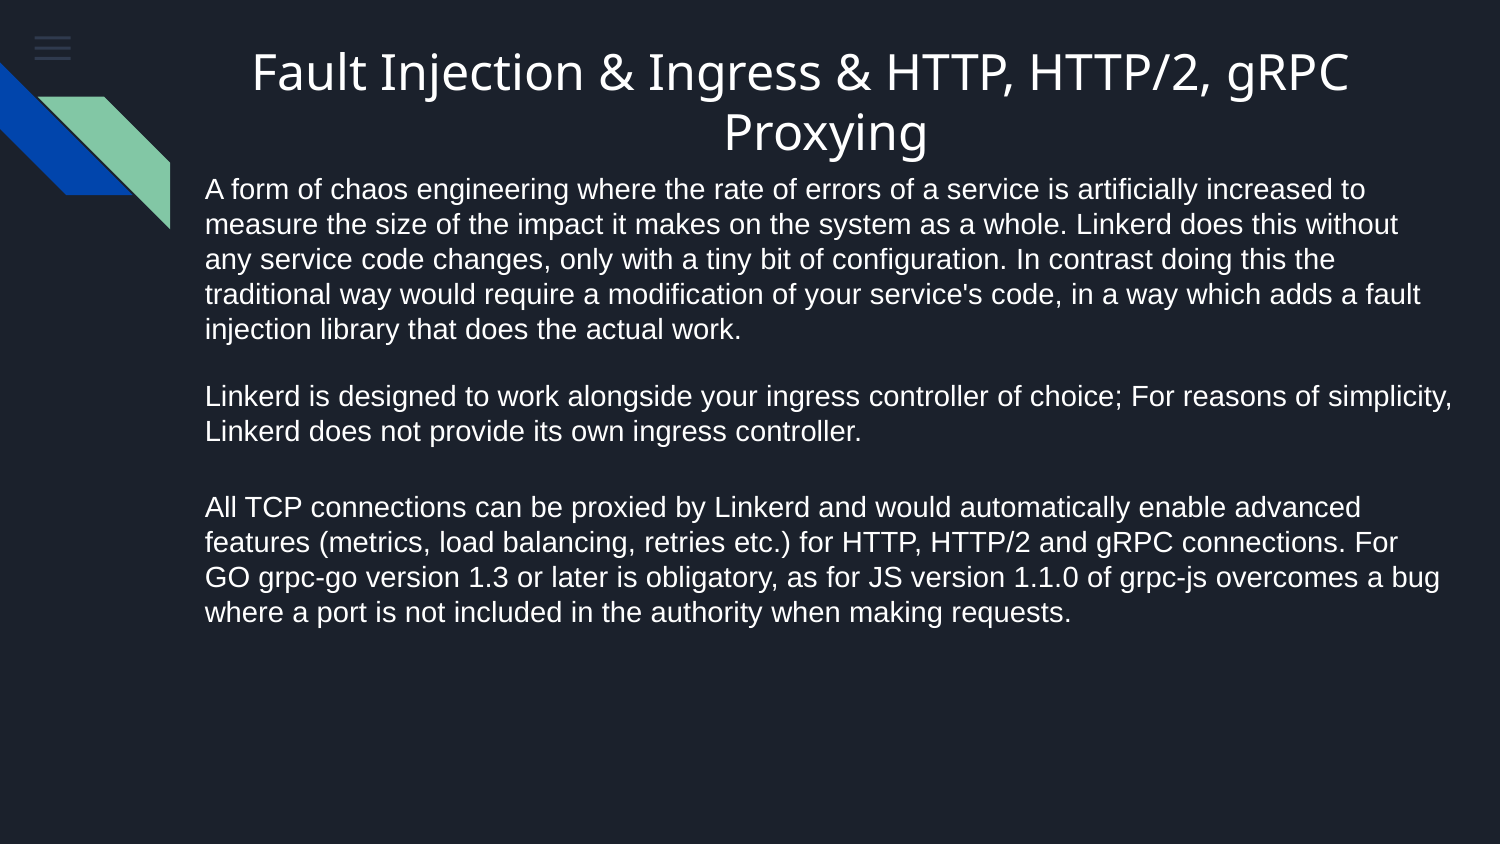

# Fault Injection & Ingress & HTTP, HTTP/2, gRPC Proxying
A form of chaos engineering where the rate of errors of a service is artificially increased to measure the size of the impact it makes on the system as a whole. Linkerd does this without any service code changes, only with a tiny bit of configuration. In contrast doing this the traditional way would require a modification of your service's code, in a way which adds a fault injection library that does the actual work.
Linkerd is designed to work alongside your ingress controller of choice; For reasons of simplicity, Linkerd does not provide its own ingress controller.
All TCP connections can be proxied by Linkerd and would automatically enable advanced features (metrics, load balancing, retries etc.) for HTTP, HTTP/2 and gRPC connections. For GO grpc-go version 1.3 or later is obligatory, as for JS version 1.1.0 of grpc-js overcomes a bug where a port is not included in the authority when making requests.